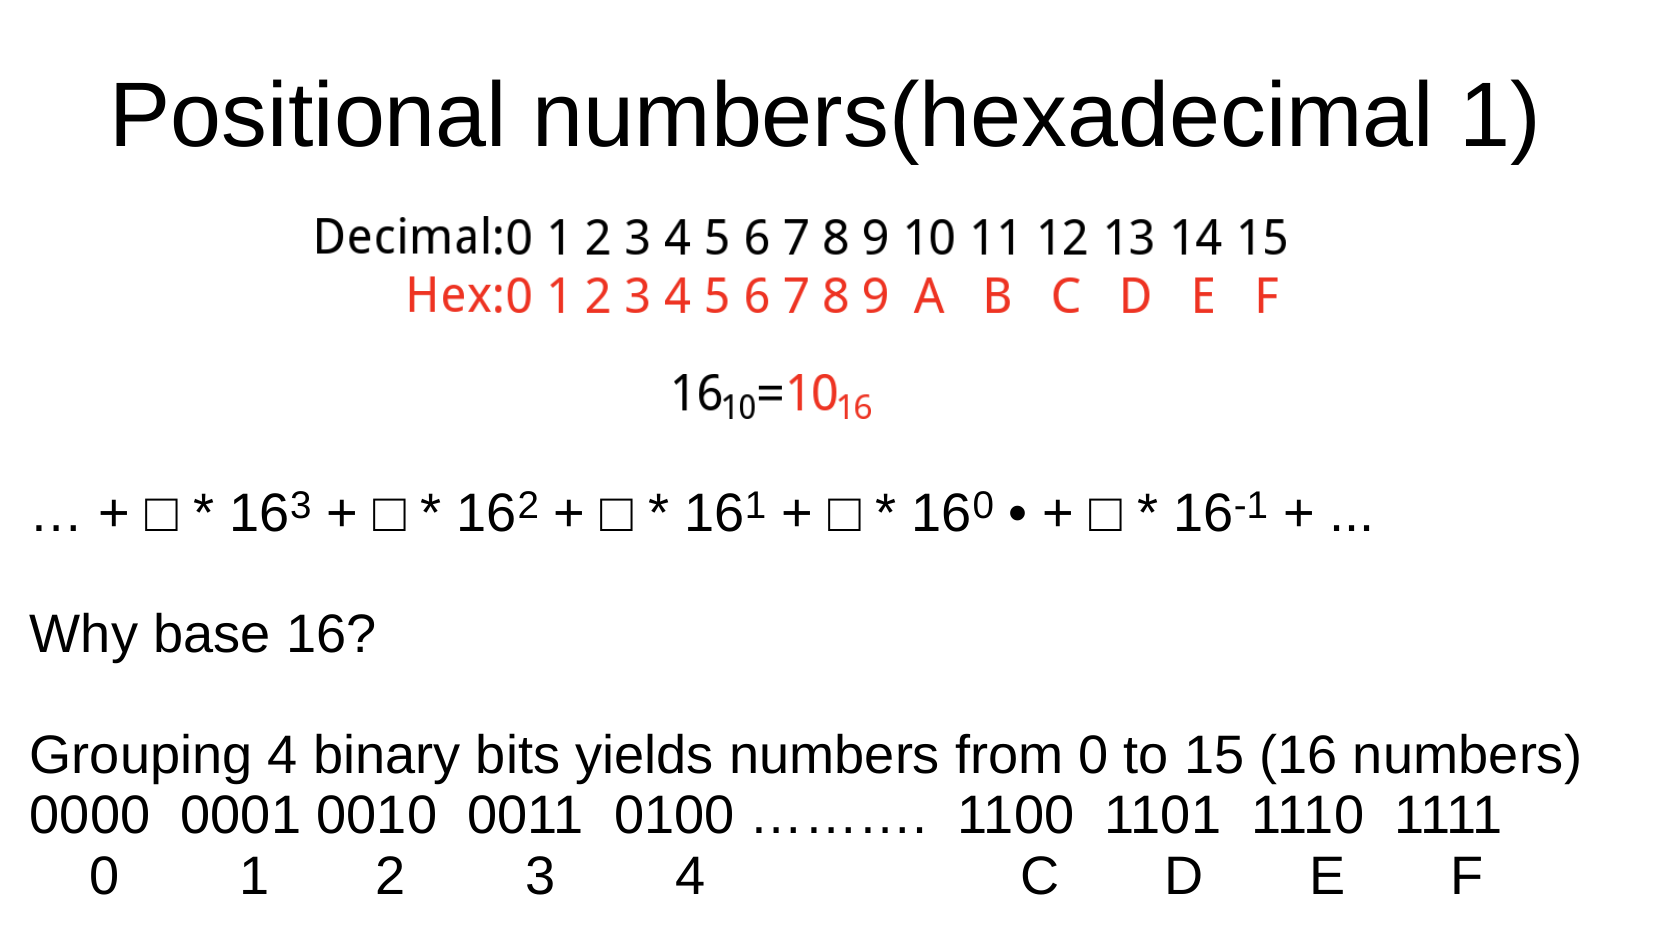

# Positional numbers(hexadecimal 1)
… + □ * 163 + □ * 162 + □ * 161 + □ * 160 • + □ * 16-1 + ...
Why base 16?
Grouping 4 binary bits yields numbers from 0 to 15 (16 numbers)
0000 0001 0010 0011 0100 ………. 1100 1101 1110 1111
 0 1 2 3 4 C D E F